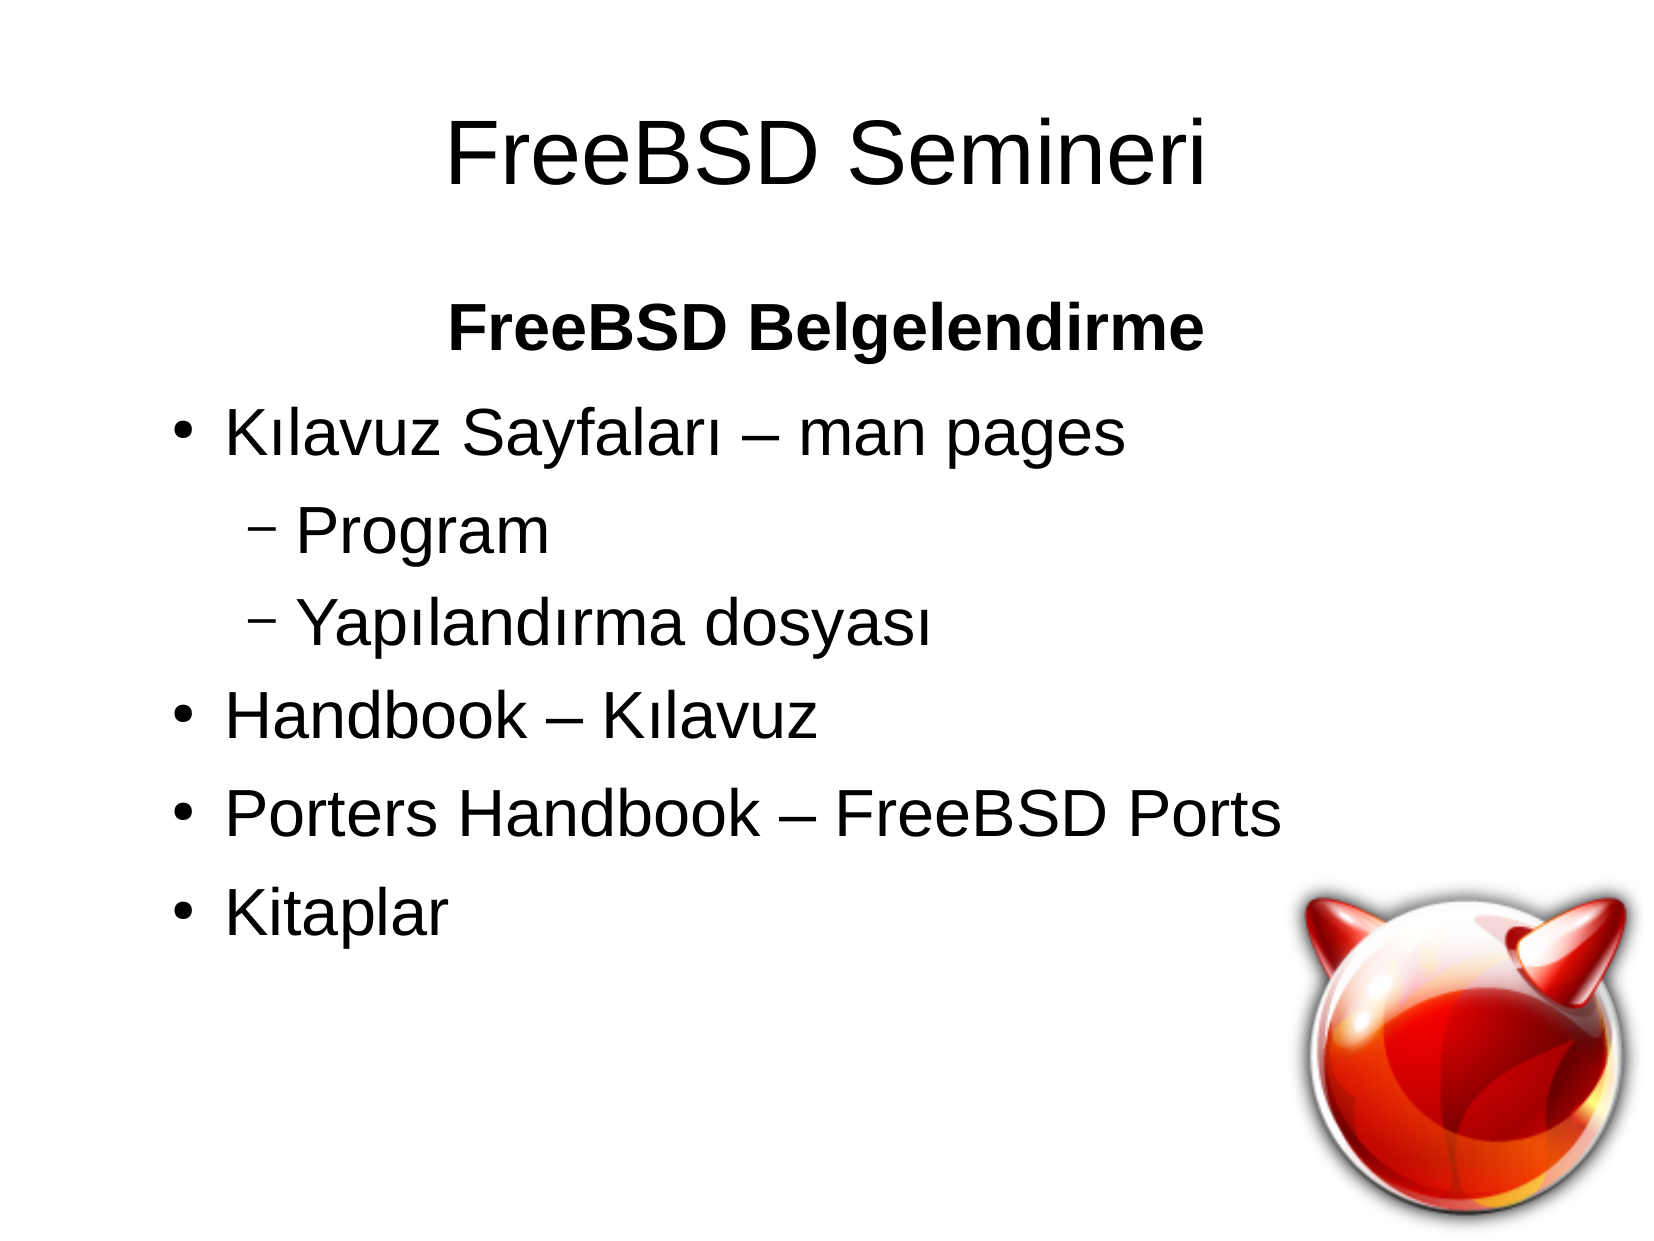

# FreeBSD Semineri
FreeBSD Belgelendirme
Kılavuz Sayfaları – man pages
Program
Yapılandırma dosyası
Handbook – Kılavuz
Porters Handbook – FreeBSD Ports
Kitaplar